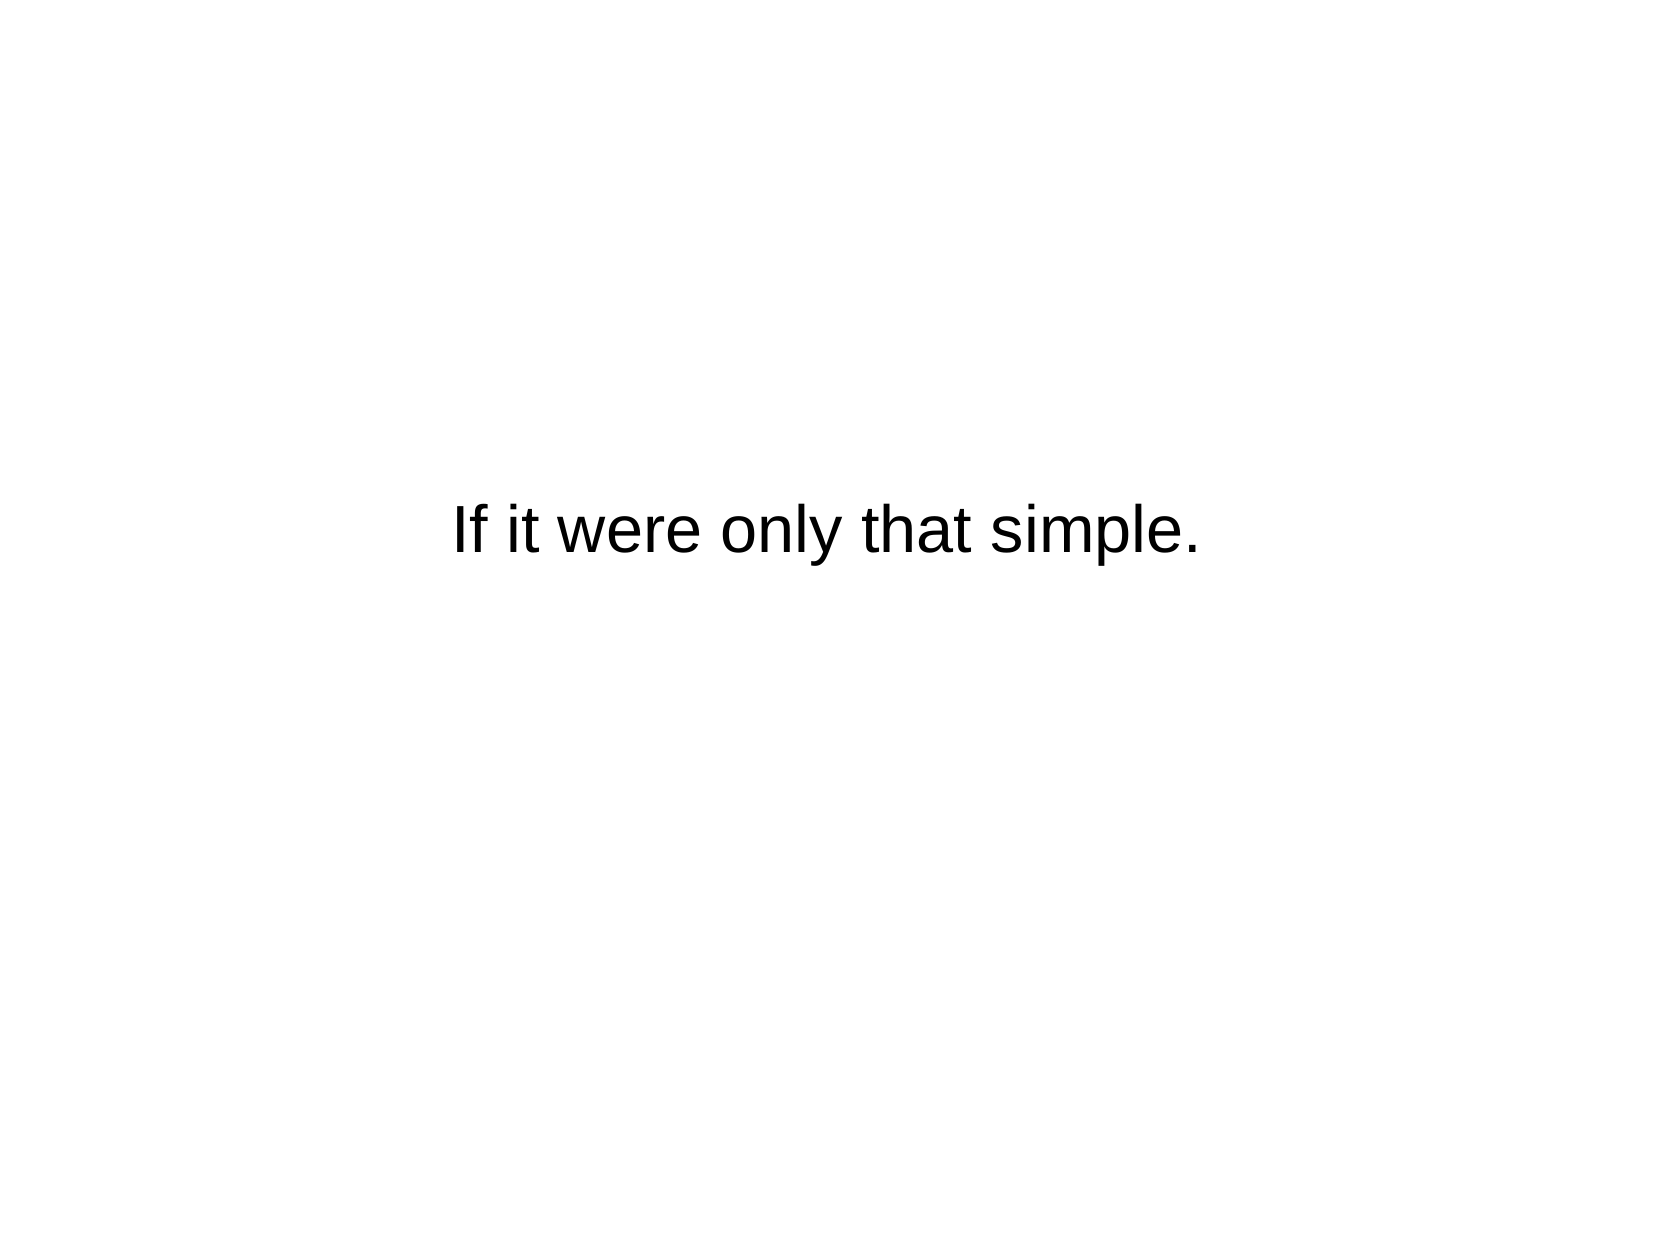

# If it were only that simple.